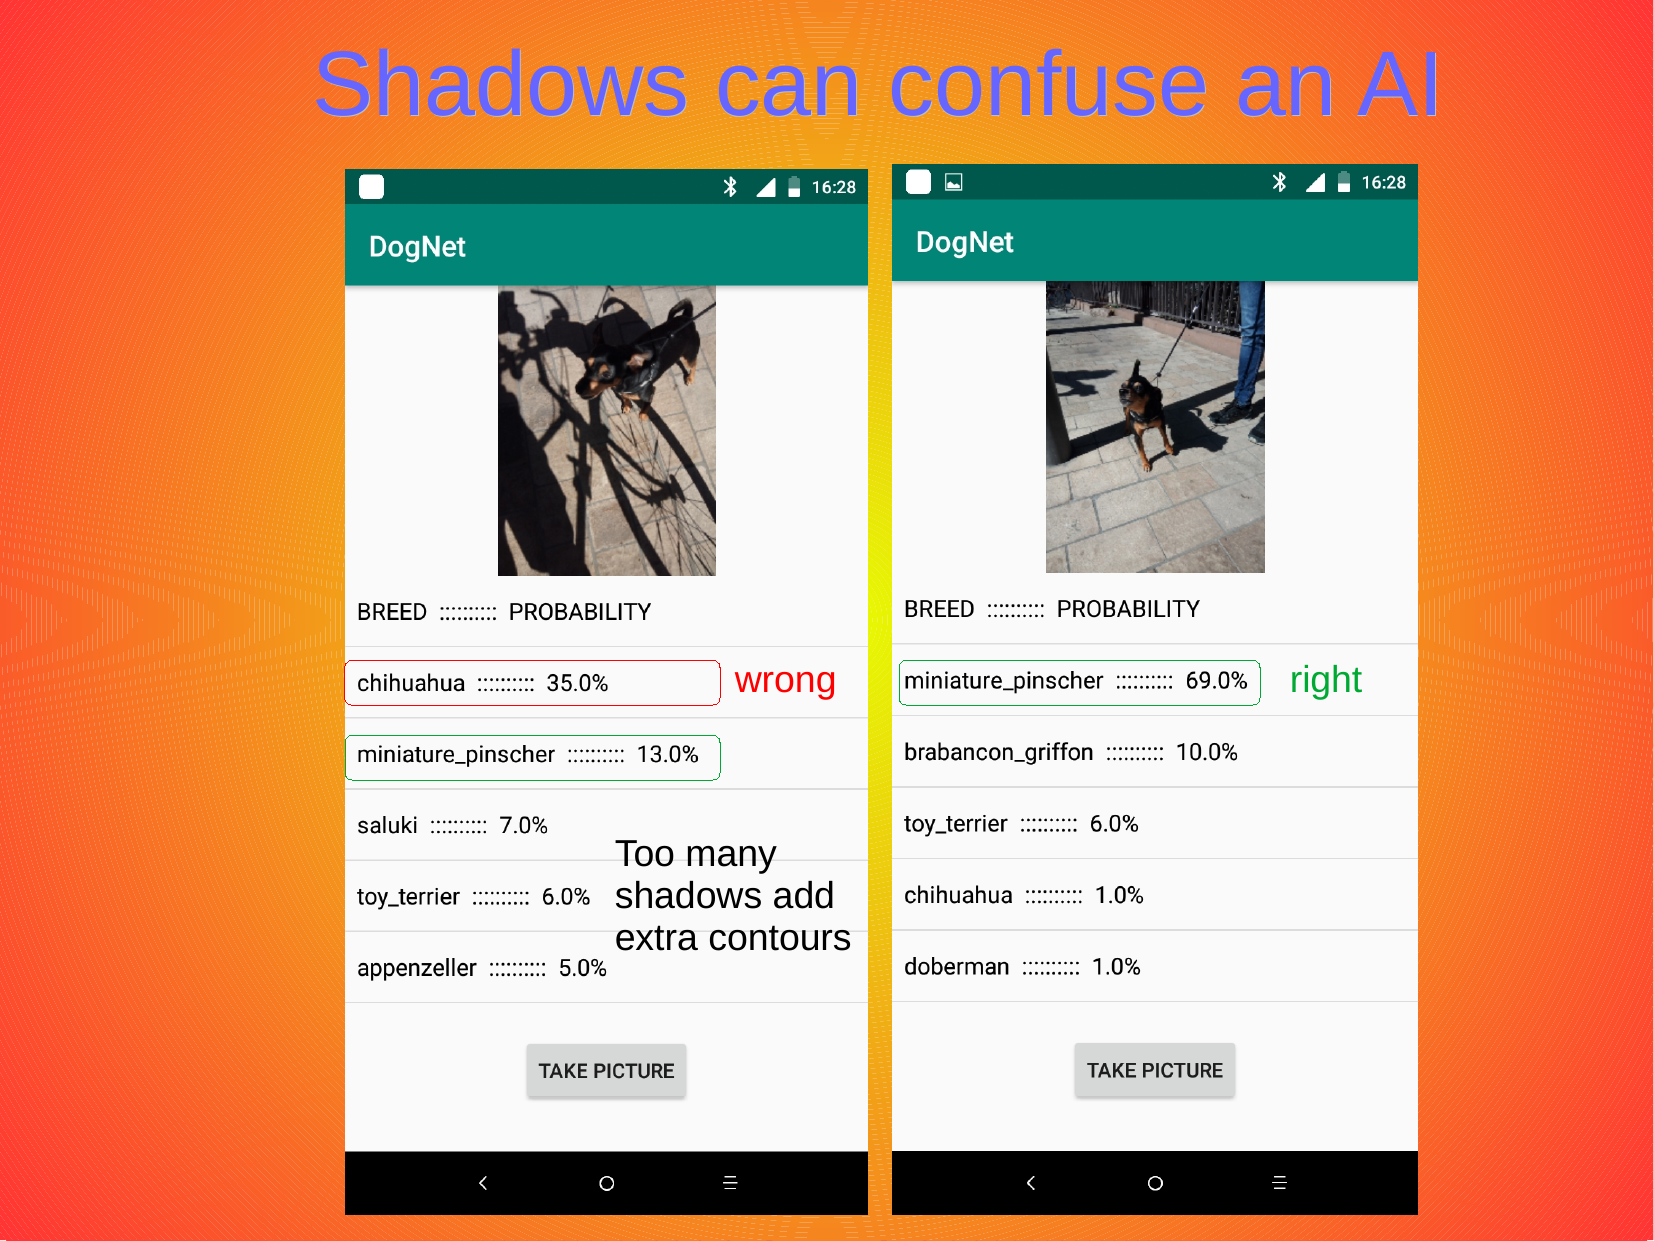

# Shadows can confuse an AI
wrong
right
Too many shadows add extra contours